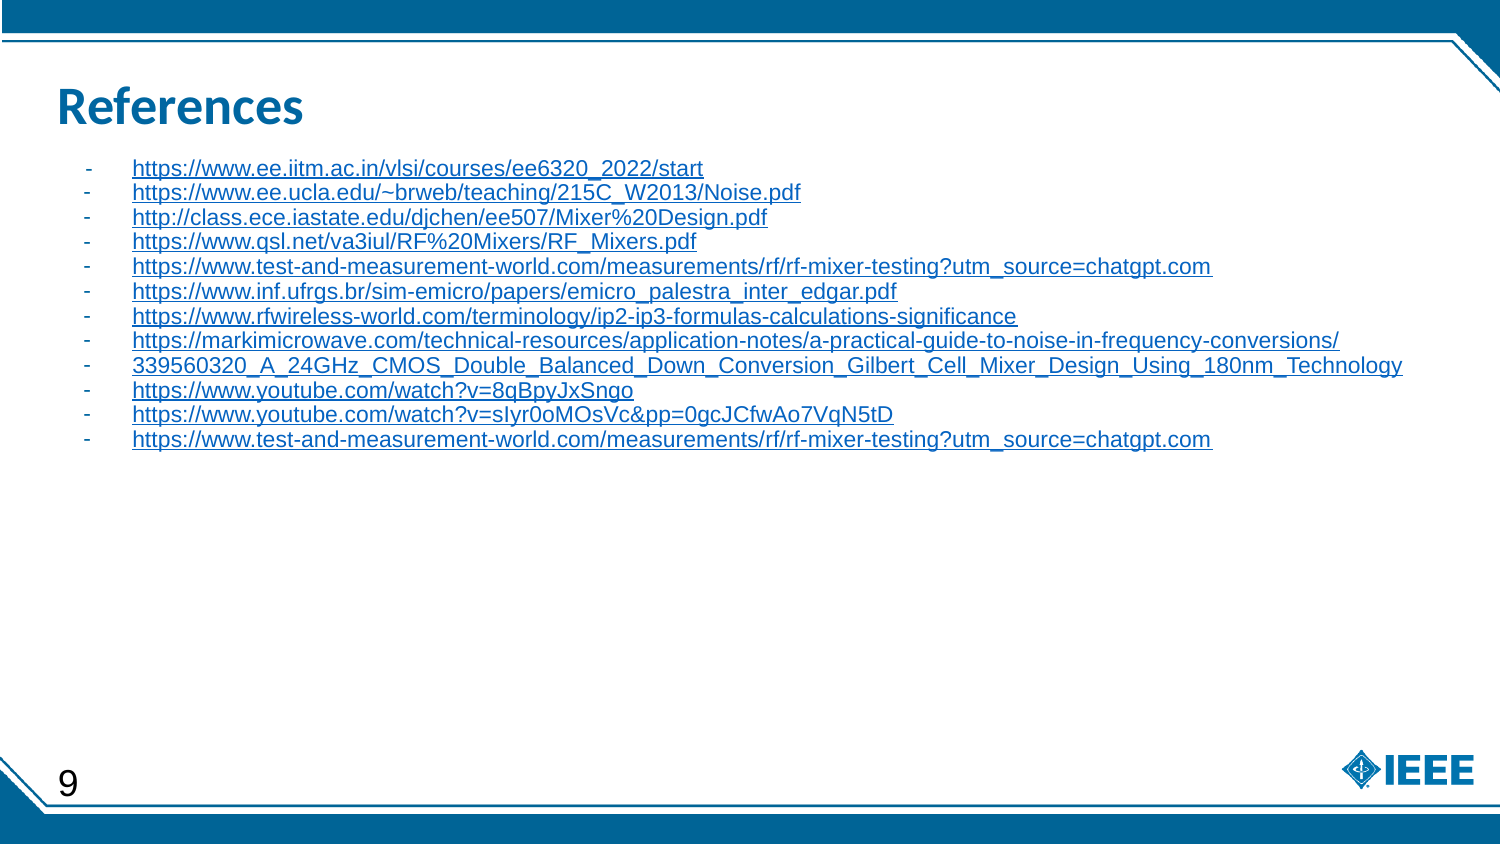

# References
https://www.ee.iitm.ac.in/vlsi/courses/ee6320_2022/start
https://www.ee.ucla.edu/~brweb/teaching/215C_W2013/Noise.pdf
http://class.ece.iastate.edu/djchen/ee507/Mixer%20Design.pdf
https://www.qsl.net/va3iul/RF%20Mixers/RF_Mixers.pdf
https://www.test-and-measurement-world.com/measurements/rf/rf-mixer-testing?utm_source=chatgpt.com
https://www.inf.ufrgs.br/sim-emicro/papers/emicro_palestra_inter_edgar.pdf
https://www.rfwireless-world.com/terminology/ip2-ip3-formulas-calculations-significance
https://markimicrowave.com/technical-resources/application-notes/a-practical-guide-to-noise-in-frequency-conversions/
339560320_A_24GHz_CMOS_Double_Balanced_Down_Conversion_Gilbert_Cell_Mixer_Design_Using_180nm_Technology
https://www.youtube.com/watch?v=8qBpyJxSngo
https://www.youtube.com/watch?v=sIyr0oMOsVc&pp=0gcJCfwAo7VqN5tD
https://www.test-and-measurement-world.com/measurements/rf/rf-mixer-testing?utm_source=chatgpt.com